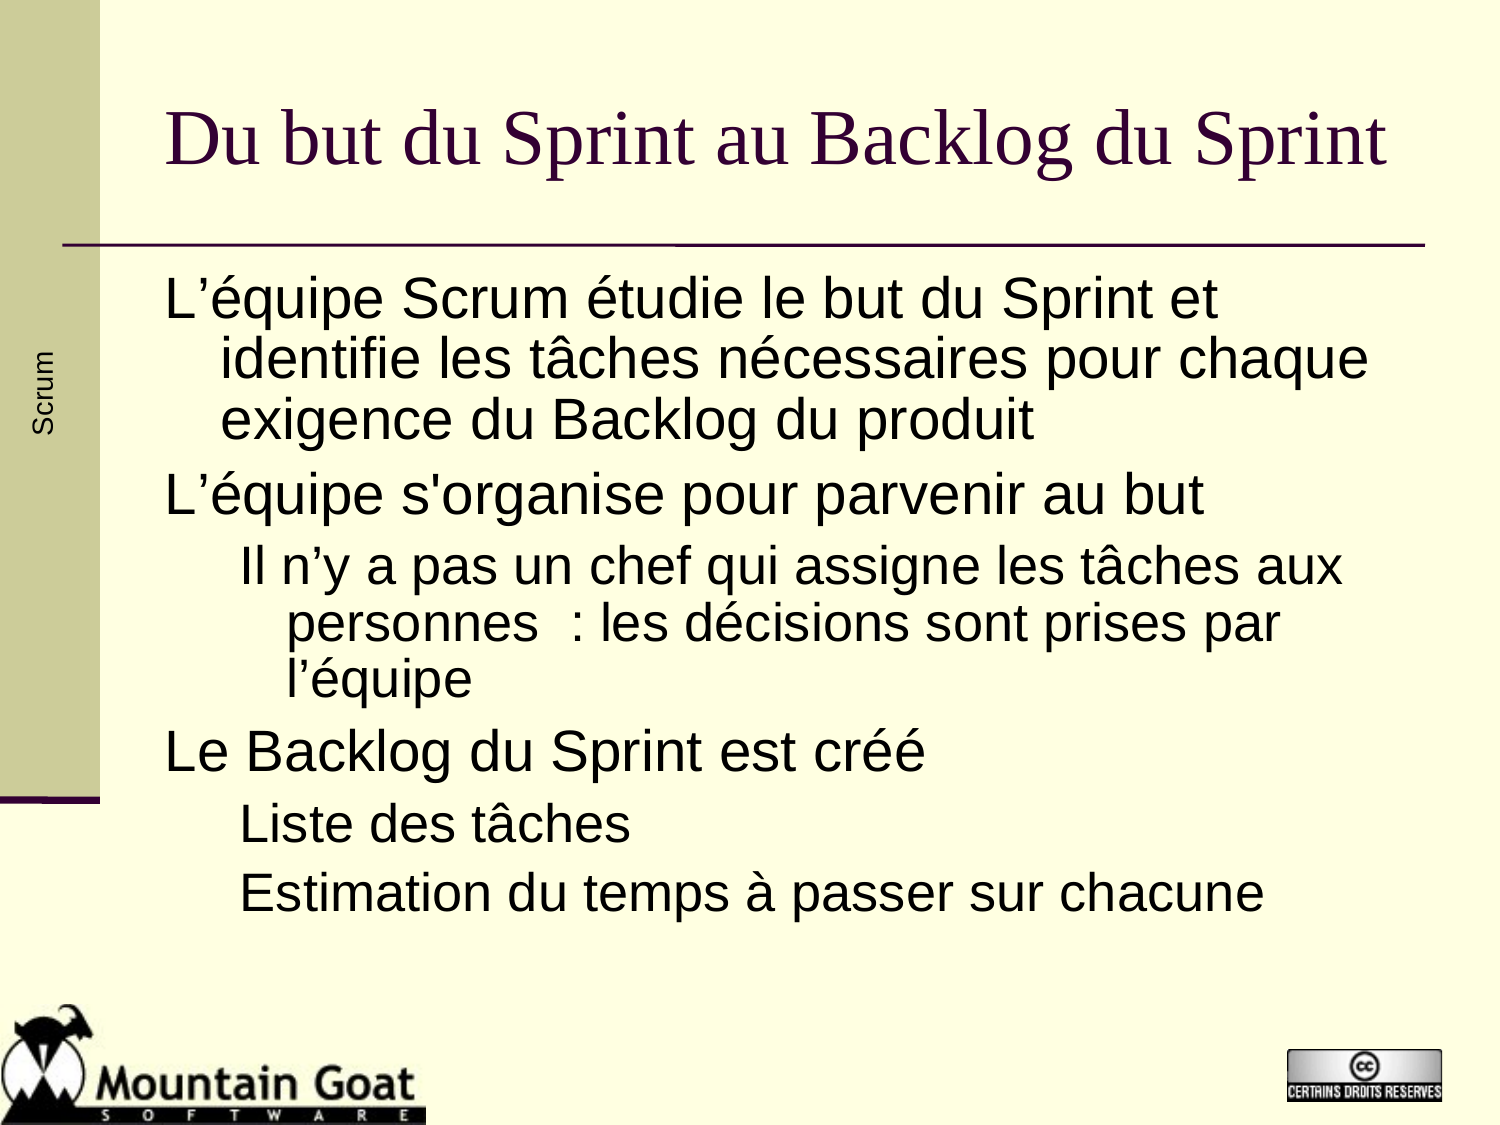

# Du but du Sprint au Backlog du Sprint
L’équipe Scrum étudie le but du Sprint et identifie les tâches nécessaires pour chaque exigence du Backlog du produit
L’équipe s'organise pour parvenir au but
Il n’y a pas un chef qui assigne les tâches aux personnes : les décisions sont prises par l’équipe
Le Backlog du Sprint est créé
Liste des tâches
Estimation du temps à passer sur chacune
Scrum